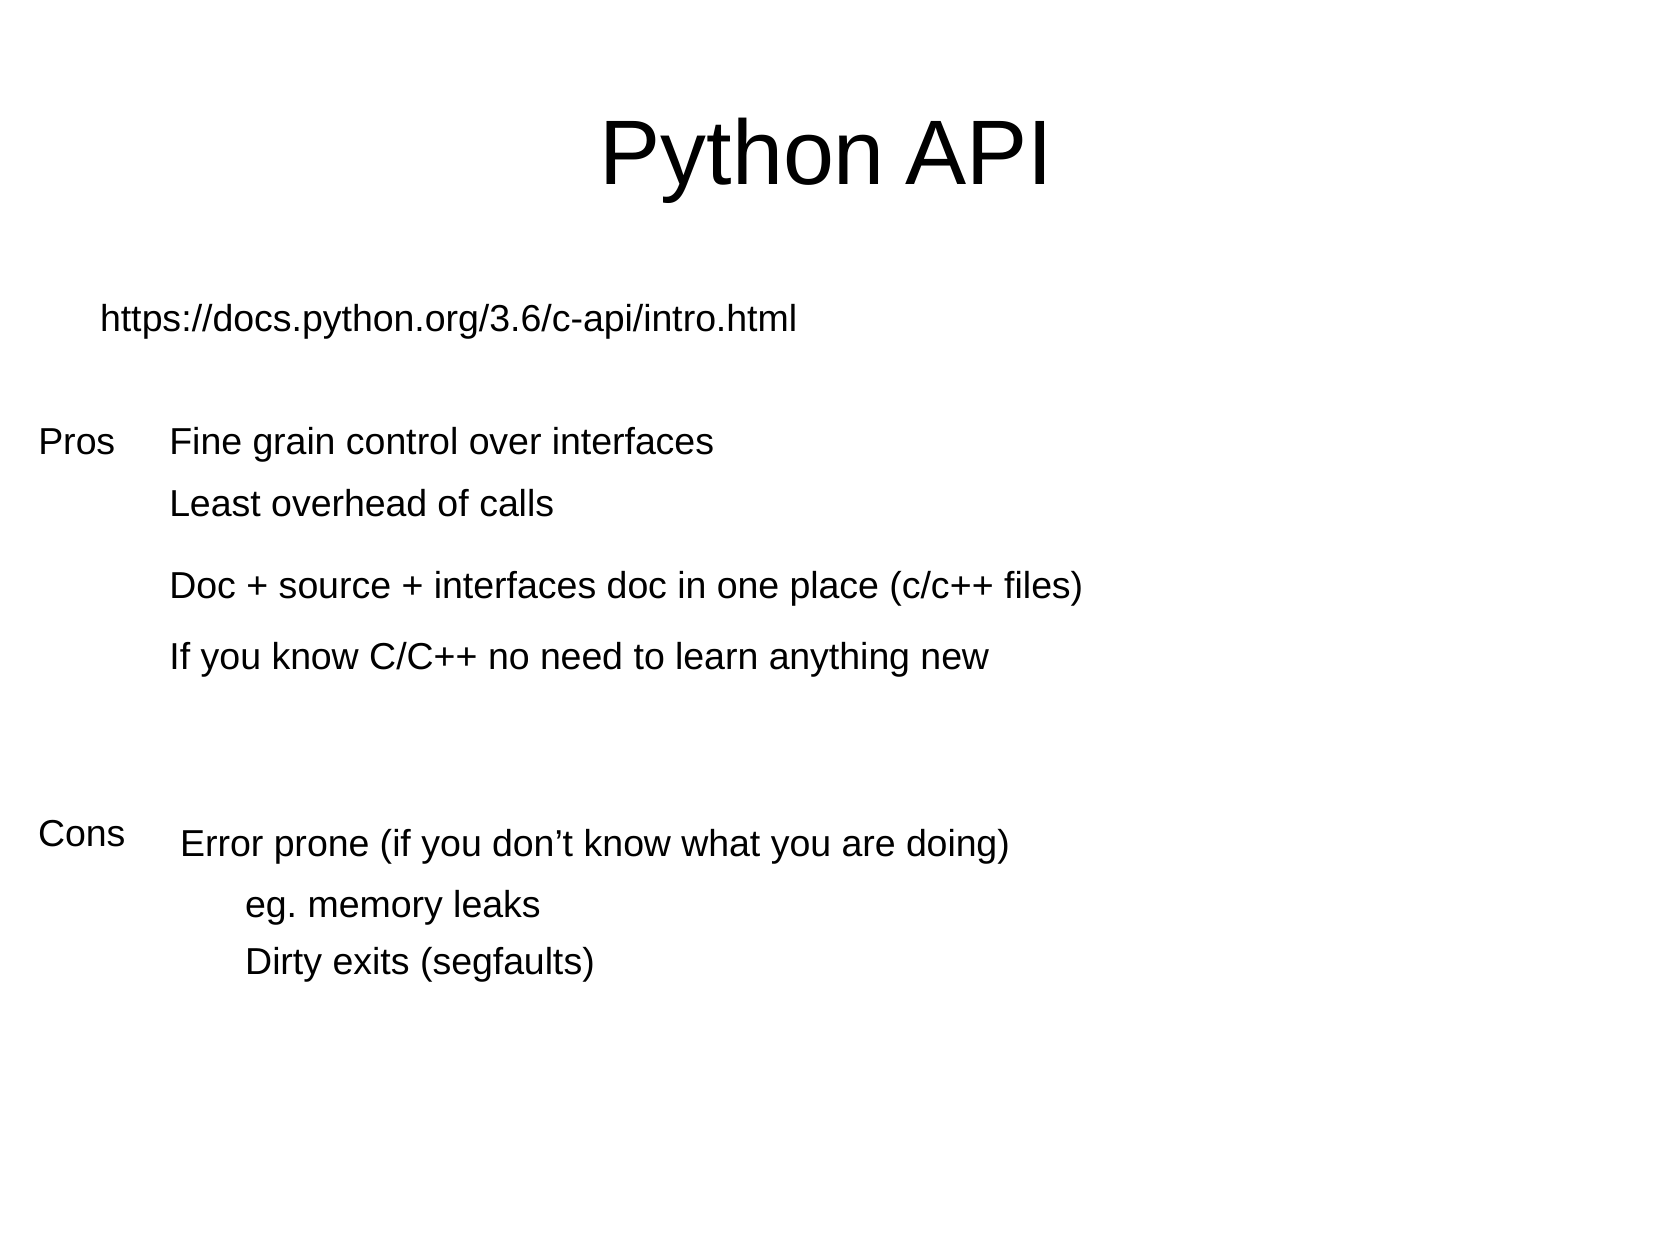

# Python API
https://docs.python.org/3.6/c-api/intro.html
Pros
Fine grain control over interfaces
Least overhead of calls
Doc + source + interfaces doc in one place (c/c++ files)
If you know C/C++ no need to learn anything new
Cons
Error prone (if you don’t know what you are doing)
eg. memory leaks
Dirty exits (segfaults)